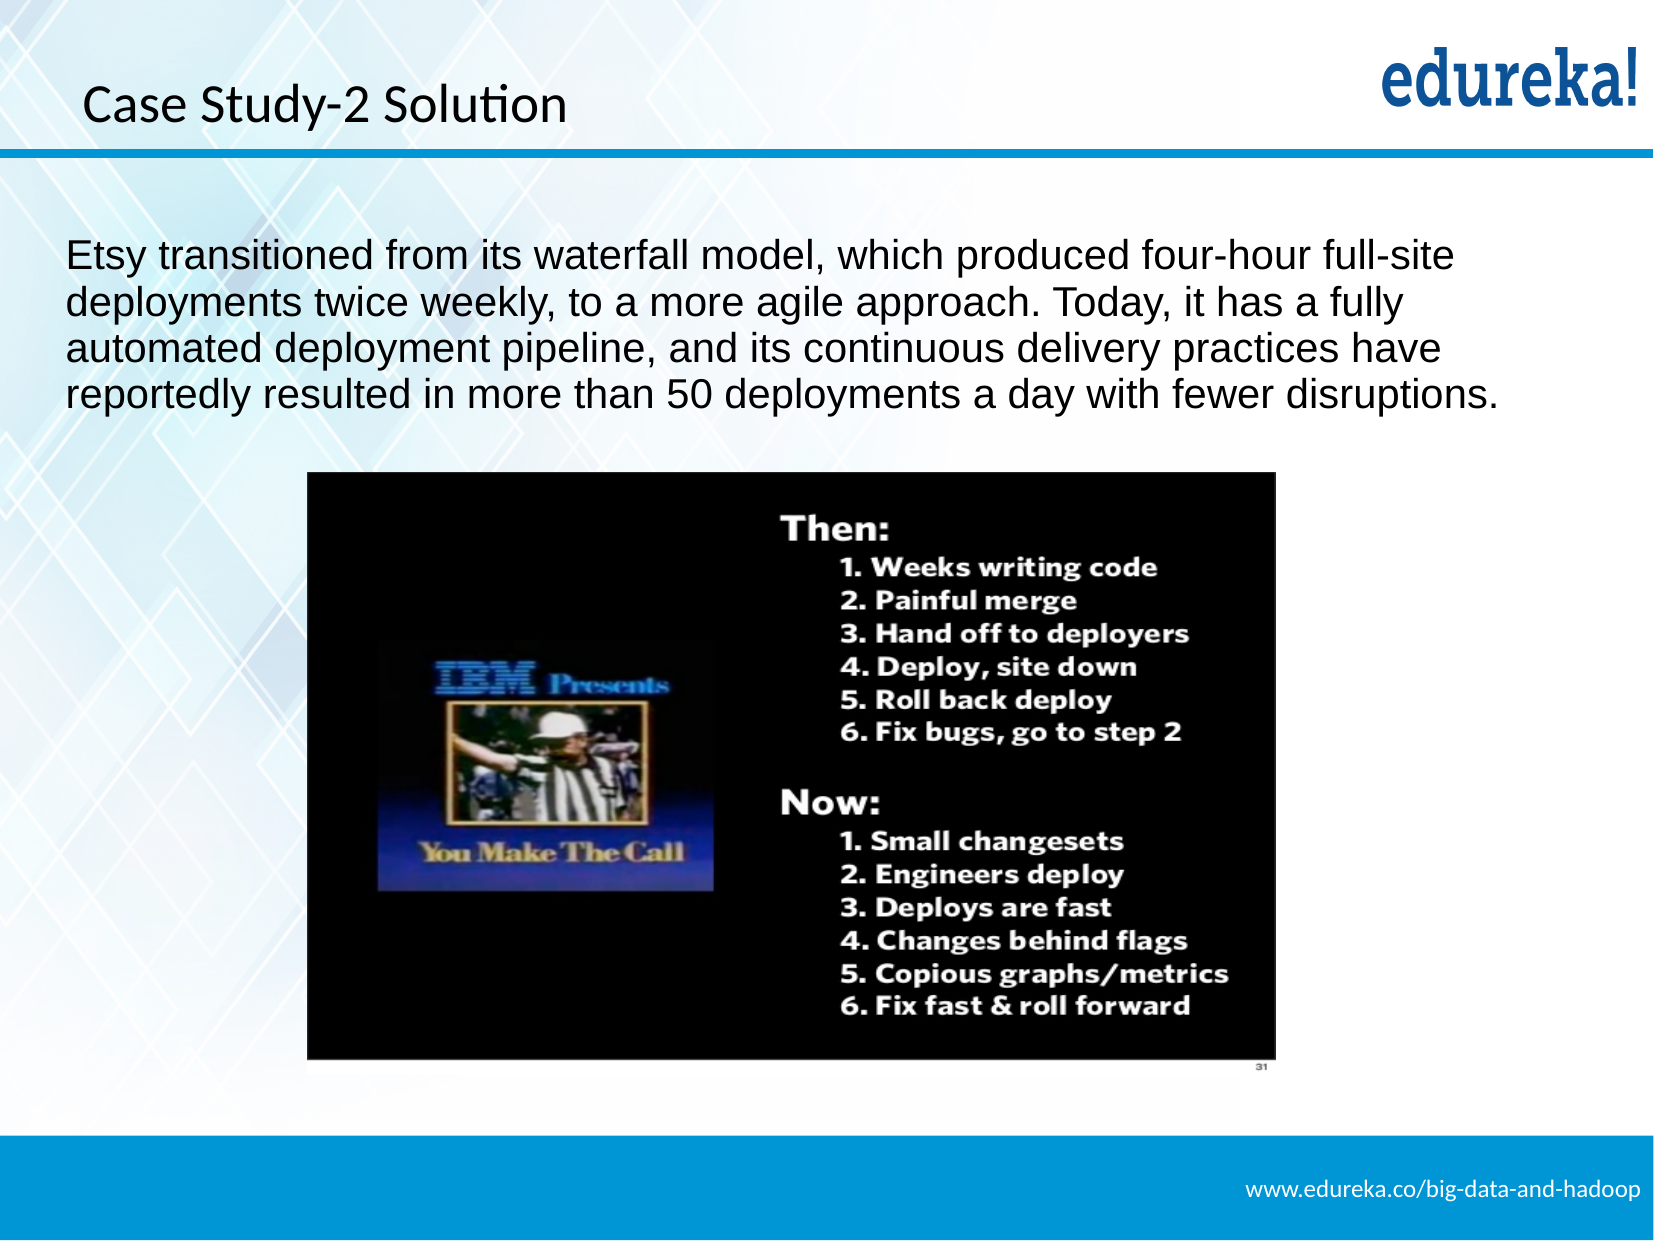

# Case Study-2 Solution
Etsy transitioned from its waterfall model, which produced four-hour full-site deployments twice weekly, to a more agile approach. Today, it has a fully automated deployment pipeline, and its continuous delivery practices have reportedly resulted in more than 50 deployments a day with fewer disruptions.